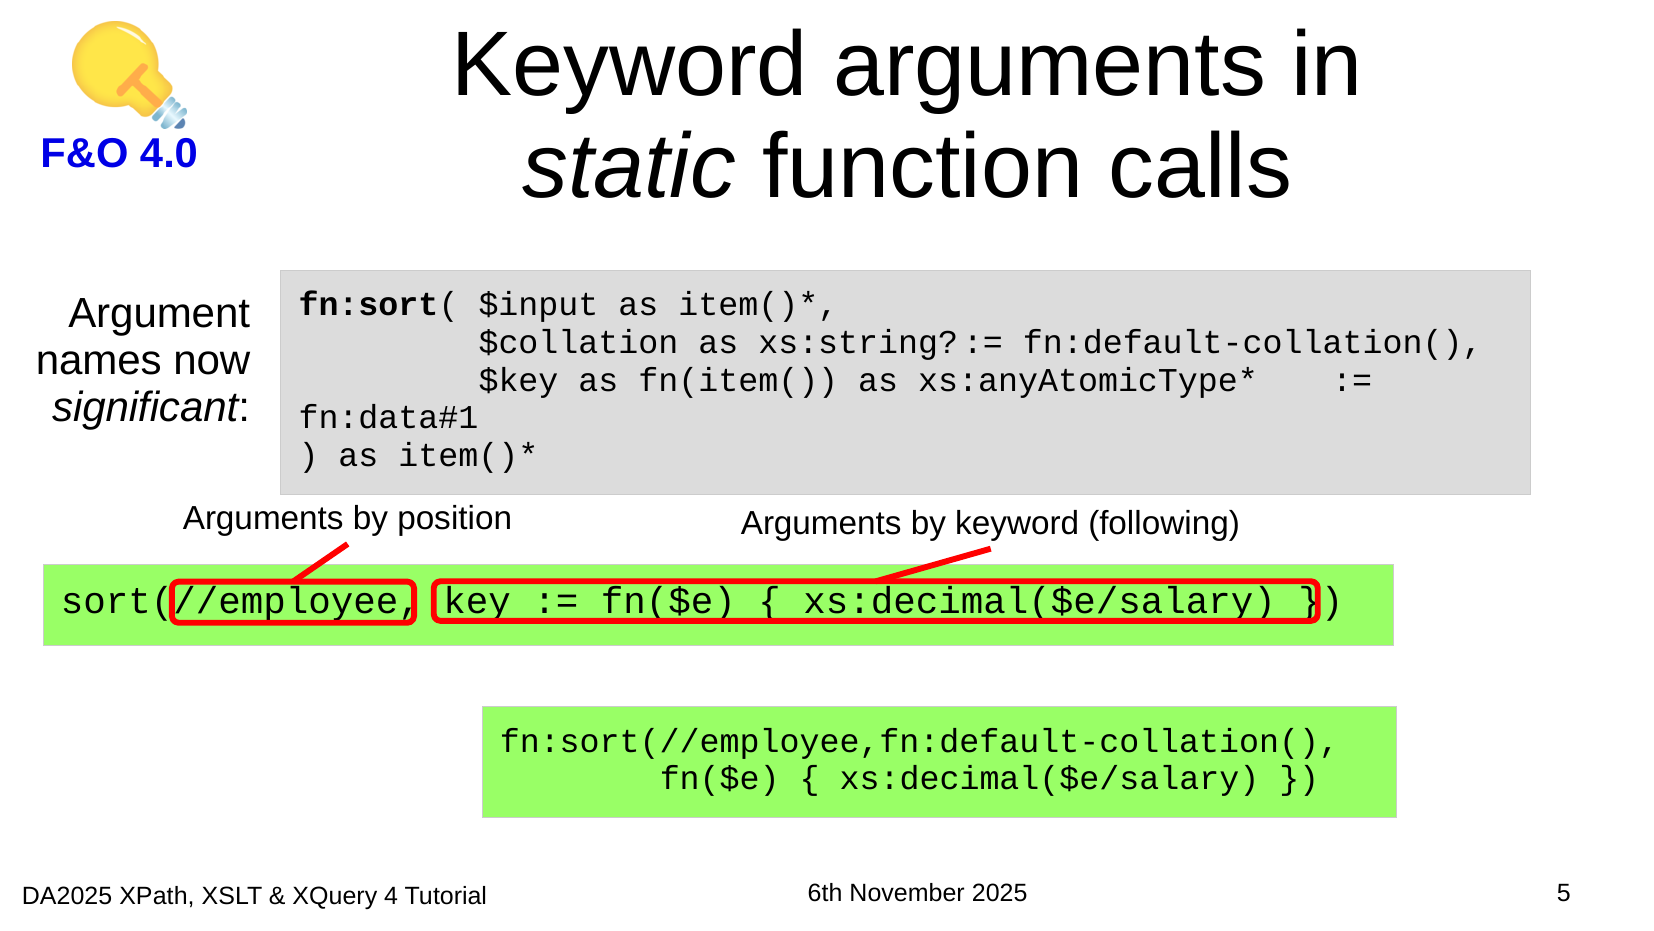

# Keyword arguments in static function calls
fn:sort( $input as item()*,
 $collation as xs:string?	:= fn:default-collation(),
 $key as fn(item()) as xs:anyAtomicType*	:= fn:data#1
) as item()*
Argument names now significant:
Arguments by position
Arguments by keyword (following)
sort(//employee, key := fn($e) { xs:decimal($e/salary) })
fn:sort(//employee,fn:default-collation(),
 fn($e) { xs:decimal($e/salary) })
5
6th November 2025
DA2025 XPath, XSLT & XQuery 4 Tutorial